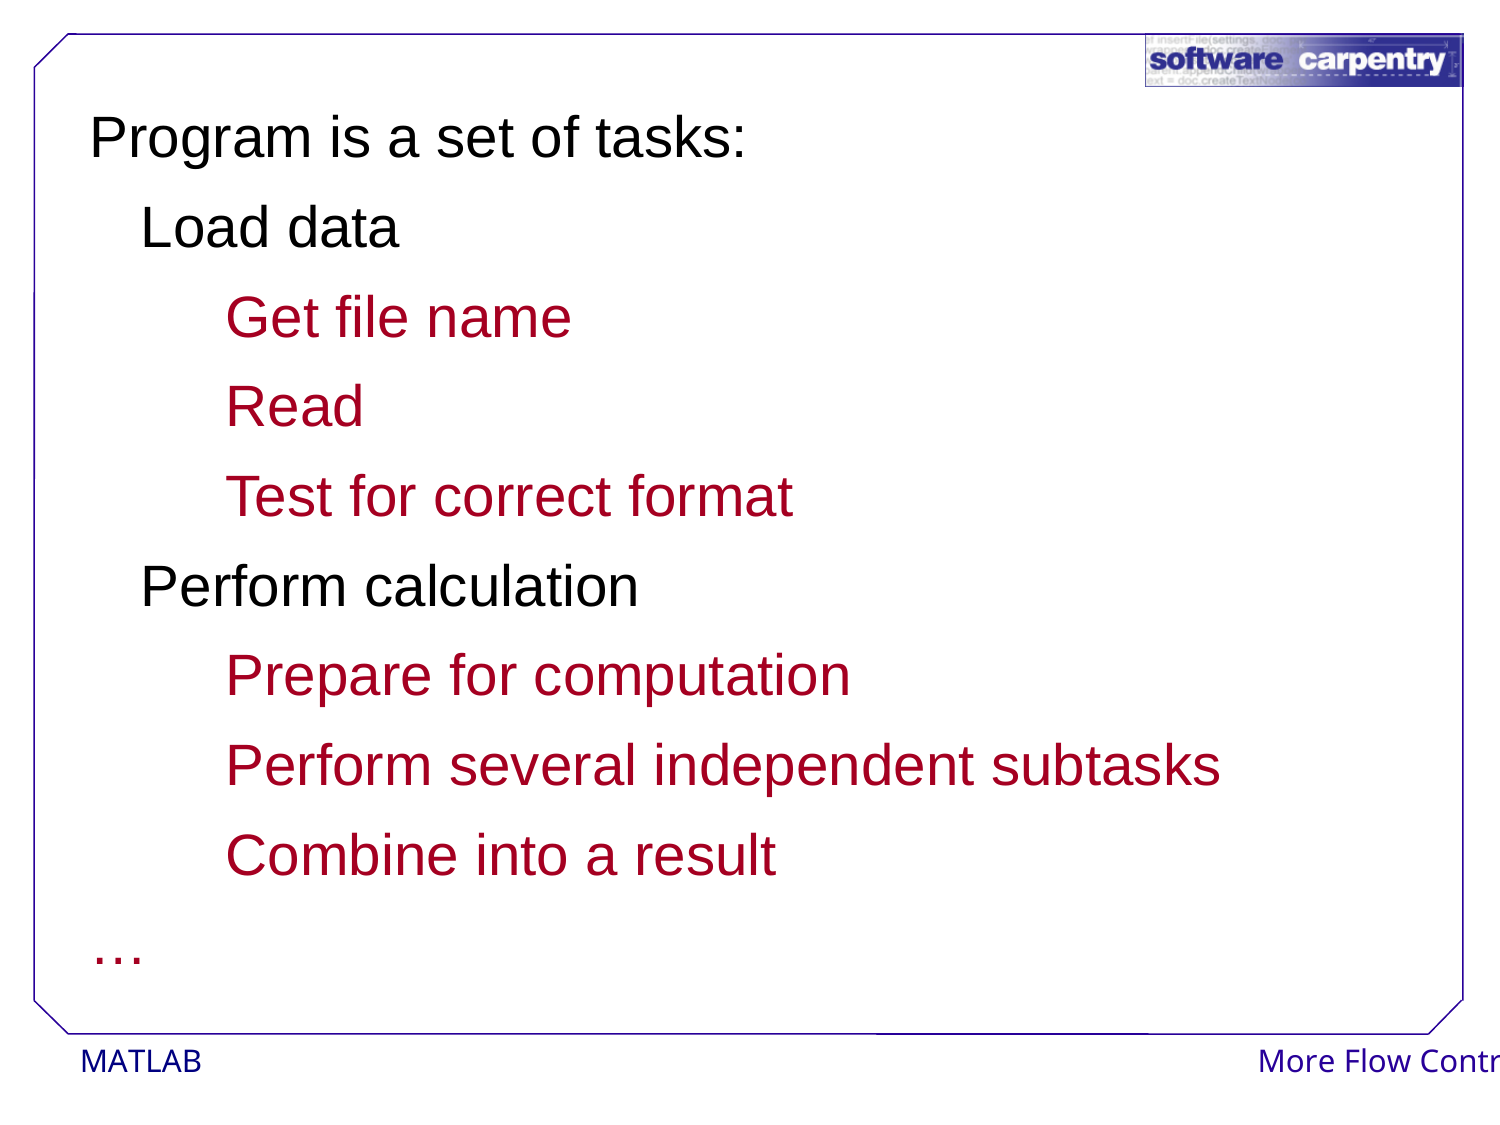

# Program is a set of tasks:
	Load data
			Get file name
			Read
			Test for correct format
	Perform calculation
			Prepare for computation
			Perform several independent subtasks
			Combine into a result
…